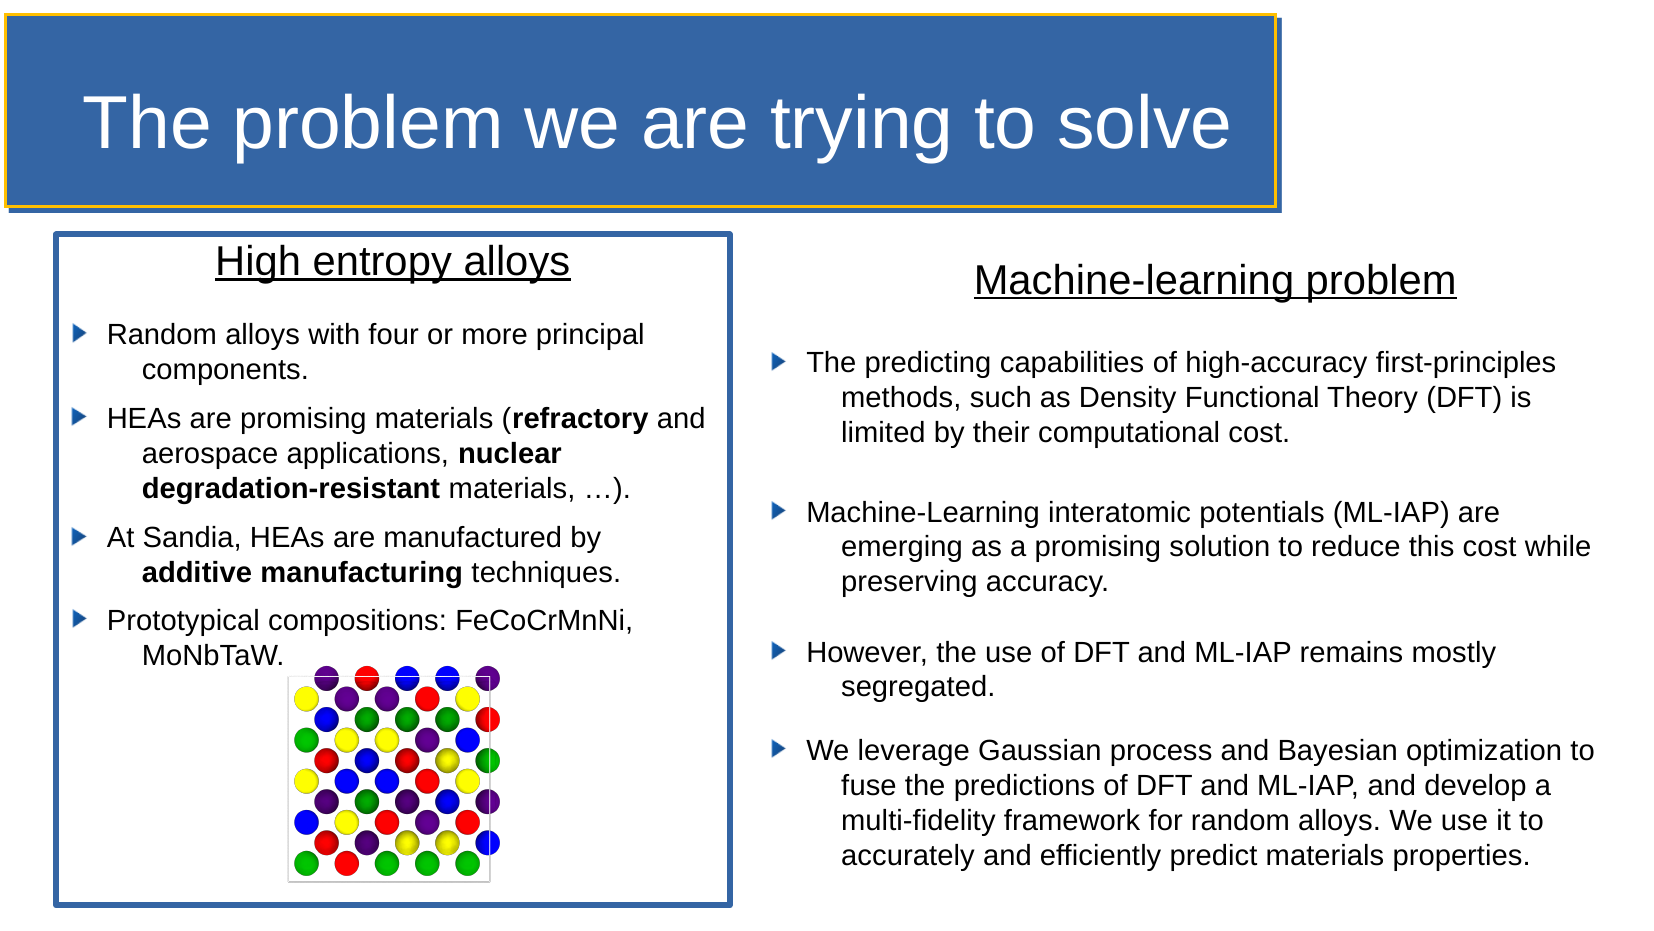

The problem we are trying to solve
High entropy alloys
Machine-learning problem
Random alloys with four or more principal components.
The predicting capabilities of high-accuracy first-principles methods, such as Density Functional Theory (DFT) is limited by their computational cost.
HEAs are promising materials (refractory and aerospace applications, nuclear degradation-resistant materials, …).
Machine-Learning interatomic potentials (ML-IAP) are emerging as a promising solution to reduce this cost while preserving accuracy.
At Sandia, HEAs are manufactured by additive manufacturing techniques.
Prototypical compositions: FeCoCrMnNi, MoNbTaW.
However, the use of DFT and ML-IAP remains mostly segregated.
We leverage Gaussian process and Bayesian optimization to fuse the predictions of DFT and ML-IAP, and develop a multi-fidelity framework for random alloys. We use it to accurately and efficiently predict materials properties.